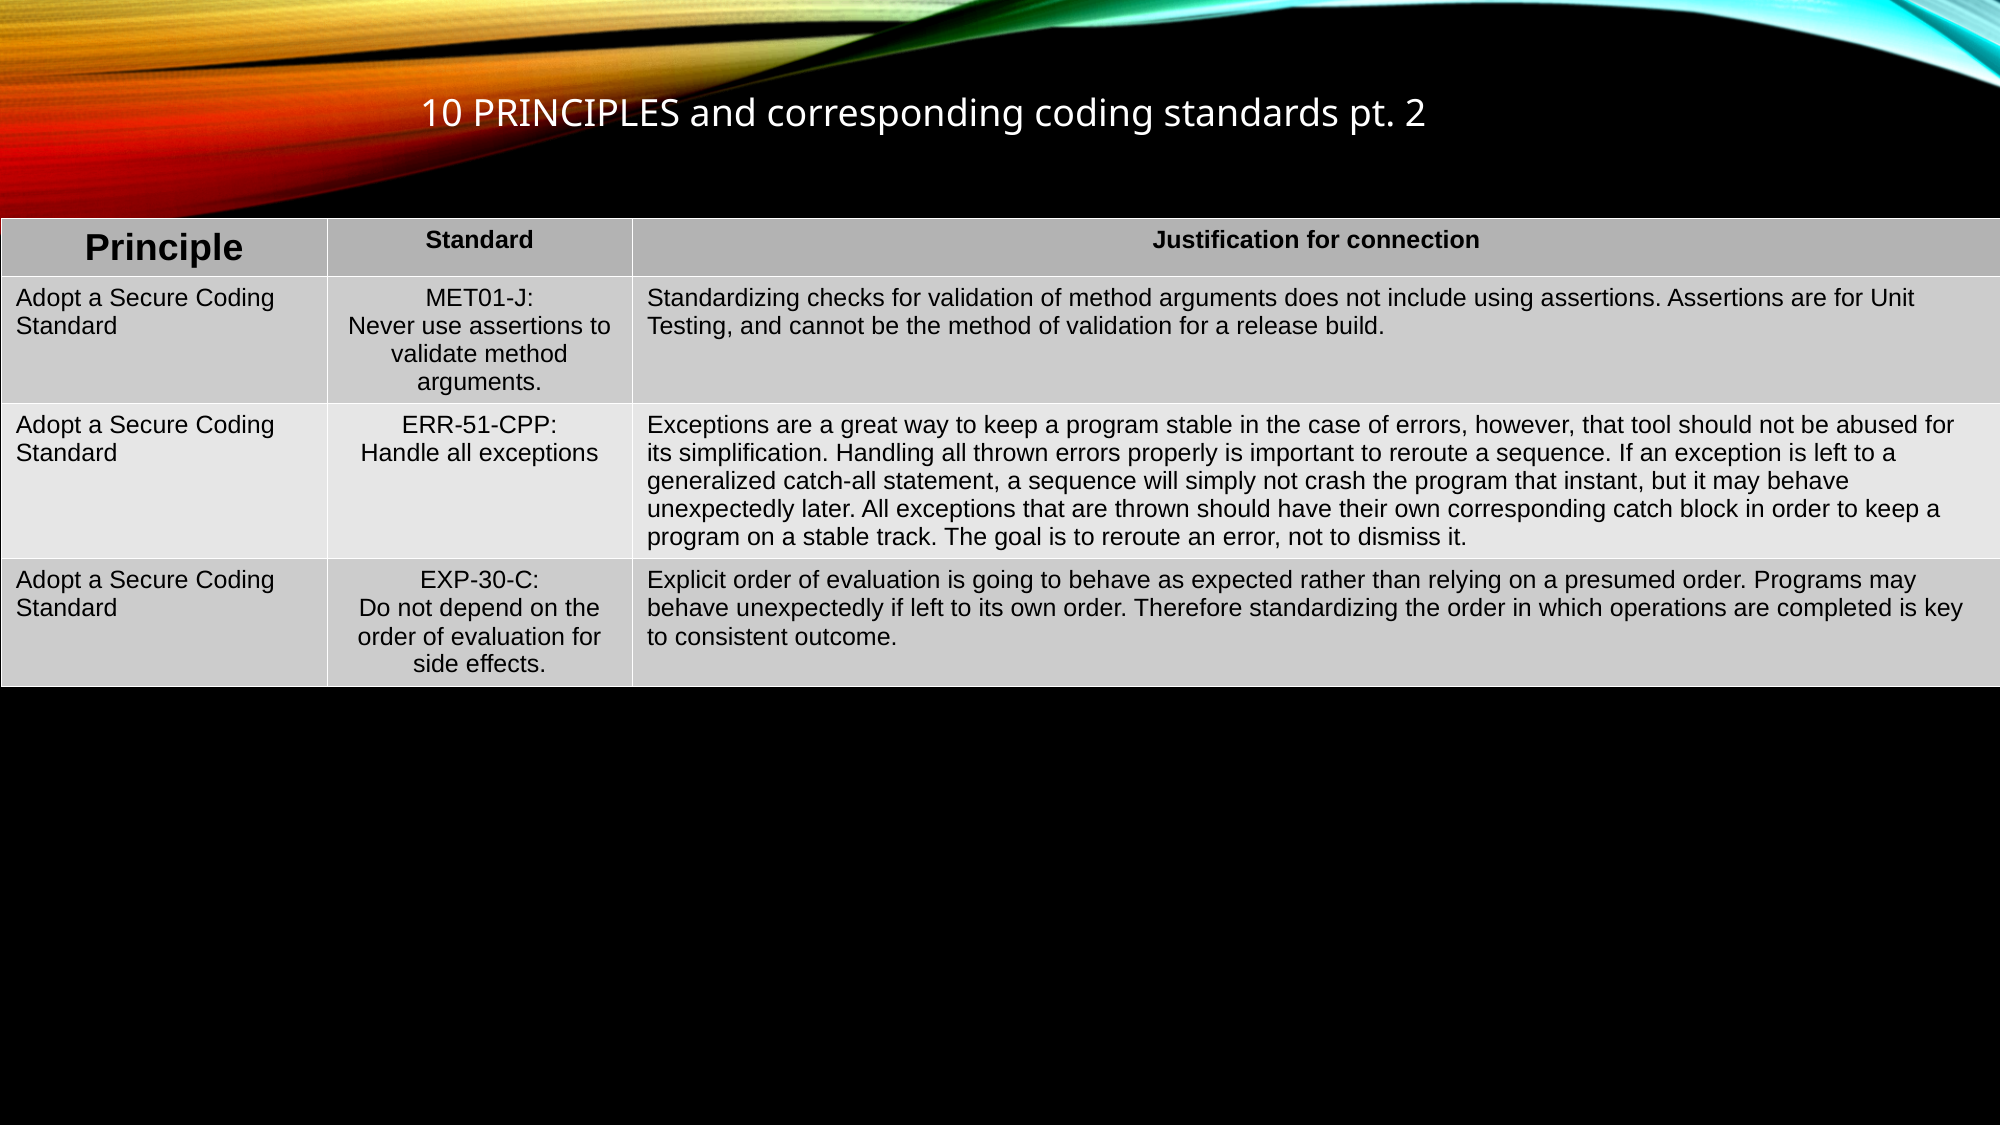

# 10 PRINCIPLES and corresponding coding standards pt. 2
| Principle | Standard | Justification for connection |
| --- | --- | --- |
| Adopt a Secure Coding Standard | MET01-J: Never use assertions to validate method arguments. | Standardizing checks for validation of method arguments does not include using assertions. Assertions are for Unit Testing, and cannot be the method of validation for a release build. |
| Adopt a Secure Coding Standard | ERR-51-CPP: Handle all exceptions | Exceptions are a great way to keep a program stable in the case of errors, however, that tool should not be abused for its simplification. Handling all thrown errors properly is important to reroute a sequence. If an exception is left to a generalized catch-all statement, a sequence will simply not crash the program that instant, but it may behave unexpectedly later. All exceptions that are thrown should have their own corresponding catch block in order to keep a program on a stable track. The goal is to reroute an error, not to dismiss it. |
| Adopt a Secure Coding Standard | EXP-30-C: Do not depend on the order of evaluation for side effects. | Explicit order of evaluation is going to behave as expected rather than relying on a presumed order. Programs may behave unexpectedly if left to its own order. Therefore standardizing the order in which operations are completed is key to consistent outcome. |